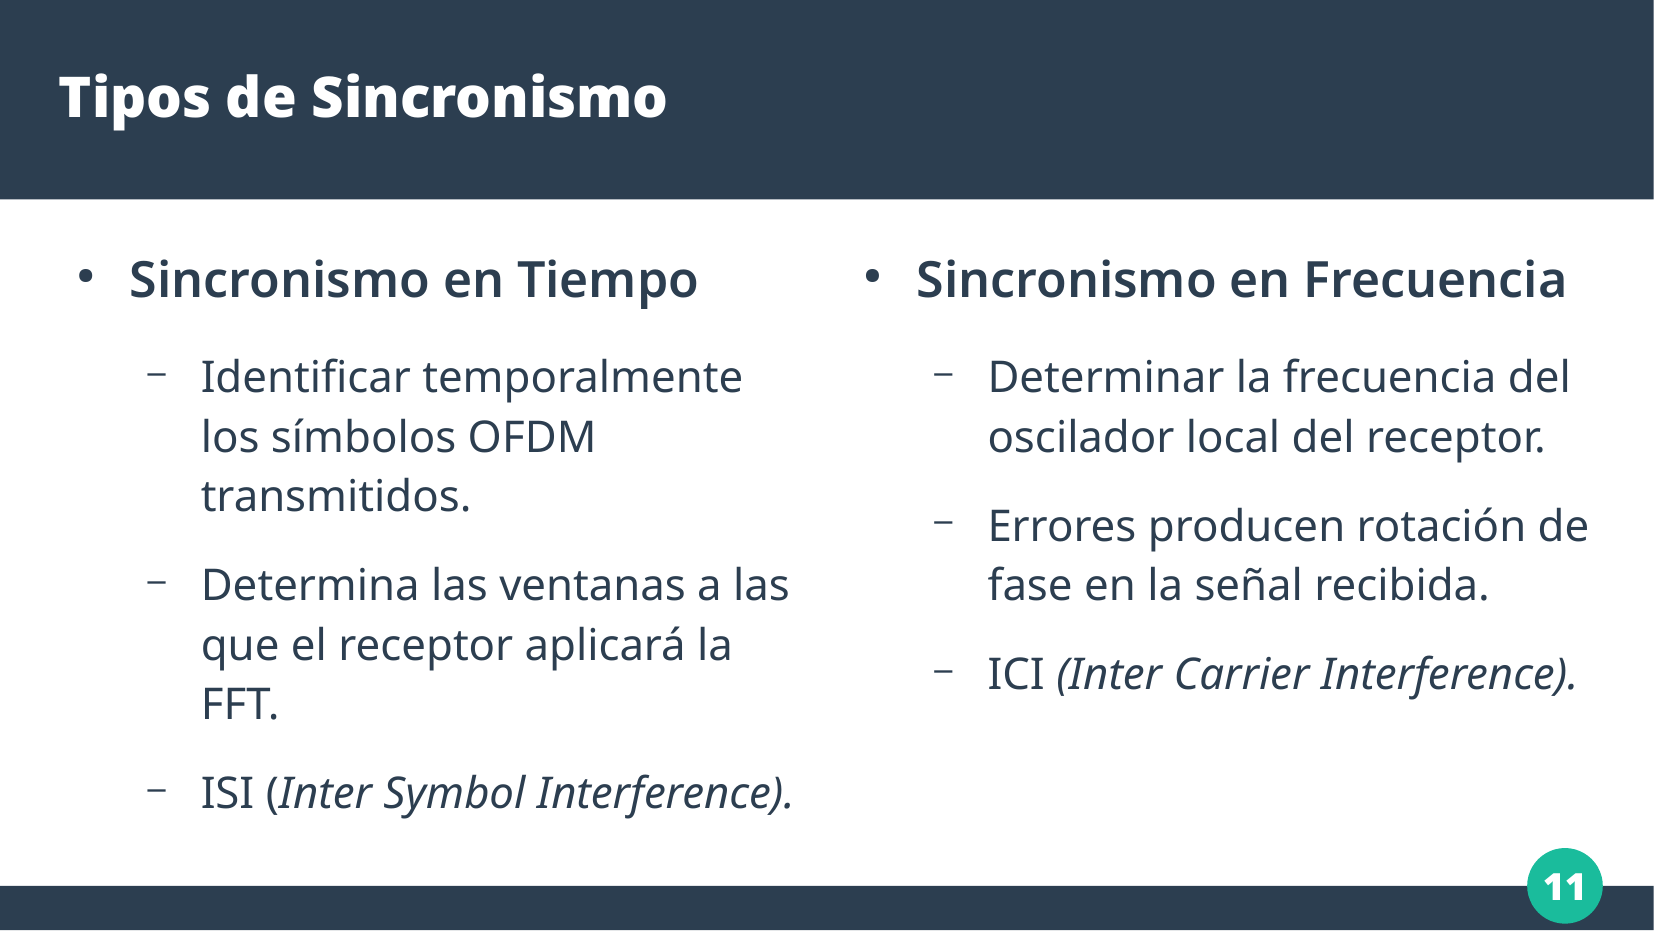

# Tipos de Sincronismo
Sincronismo en Tiempo
Identificar temporalmente los símbolos OFDM transmitidos.
Determina las ventanas a las que el receptor aplicará la FFT.
ISI (Inter Symbol Interference).
Sincronismo en Frecuencia
Determinar la frecuencia del oscilador local del receptor.
Errores producen rotación de fase en la señal recibida.
ICI (Inter Carrier Interference).